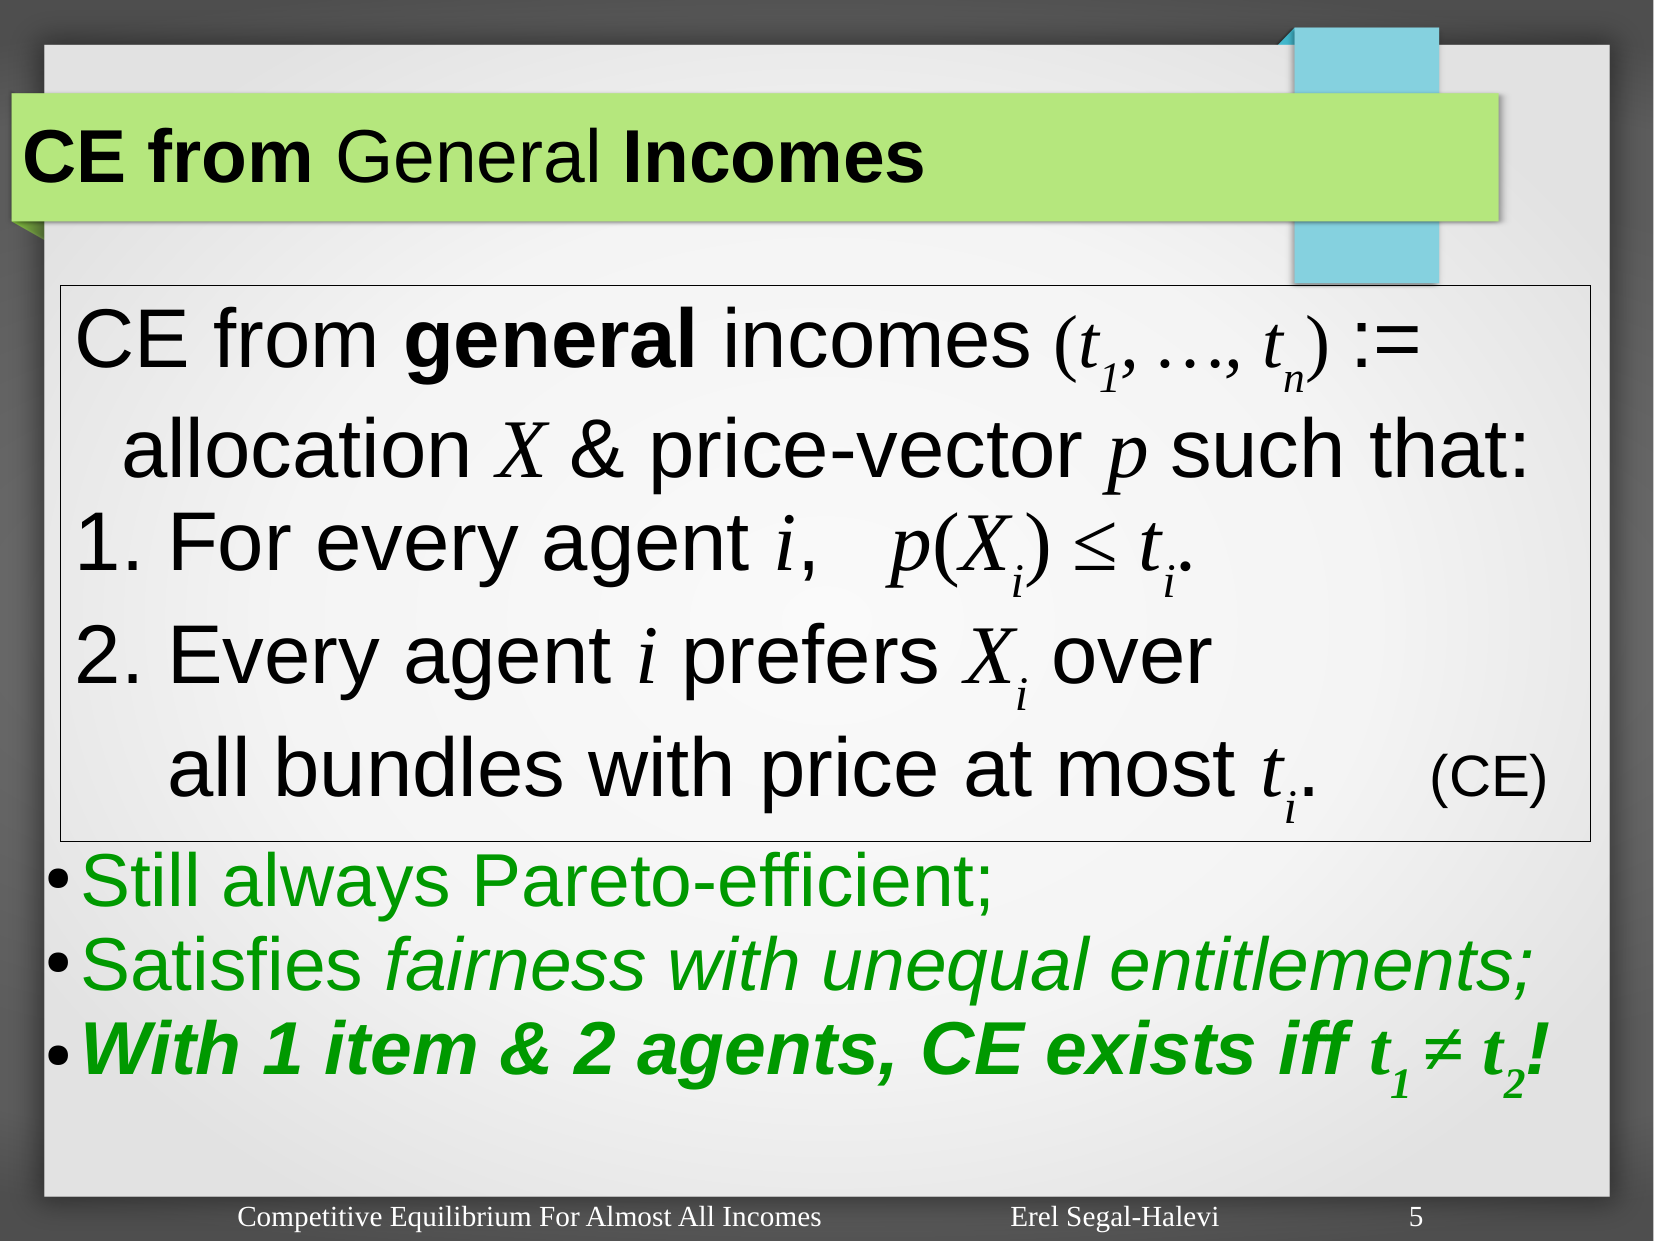

# CE from General Incomes
CE from general incomes (t1, …, tn) :=
 allocation X & price-vector p such that:
1. For every agent i, p(Xi) ≤ ti.
2. Every agent i prefers Xi over
 all bundles with price at most ti. (CE)
Still always Pareto-efficient;
Satisfies fairness with unequal entitlements;
With 1 item & 2 agents, CE exists iff t1 ≠ t2!